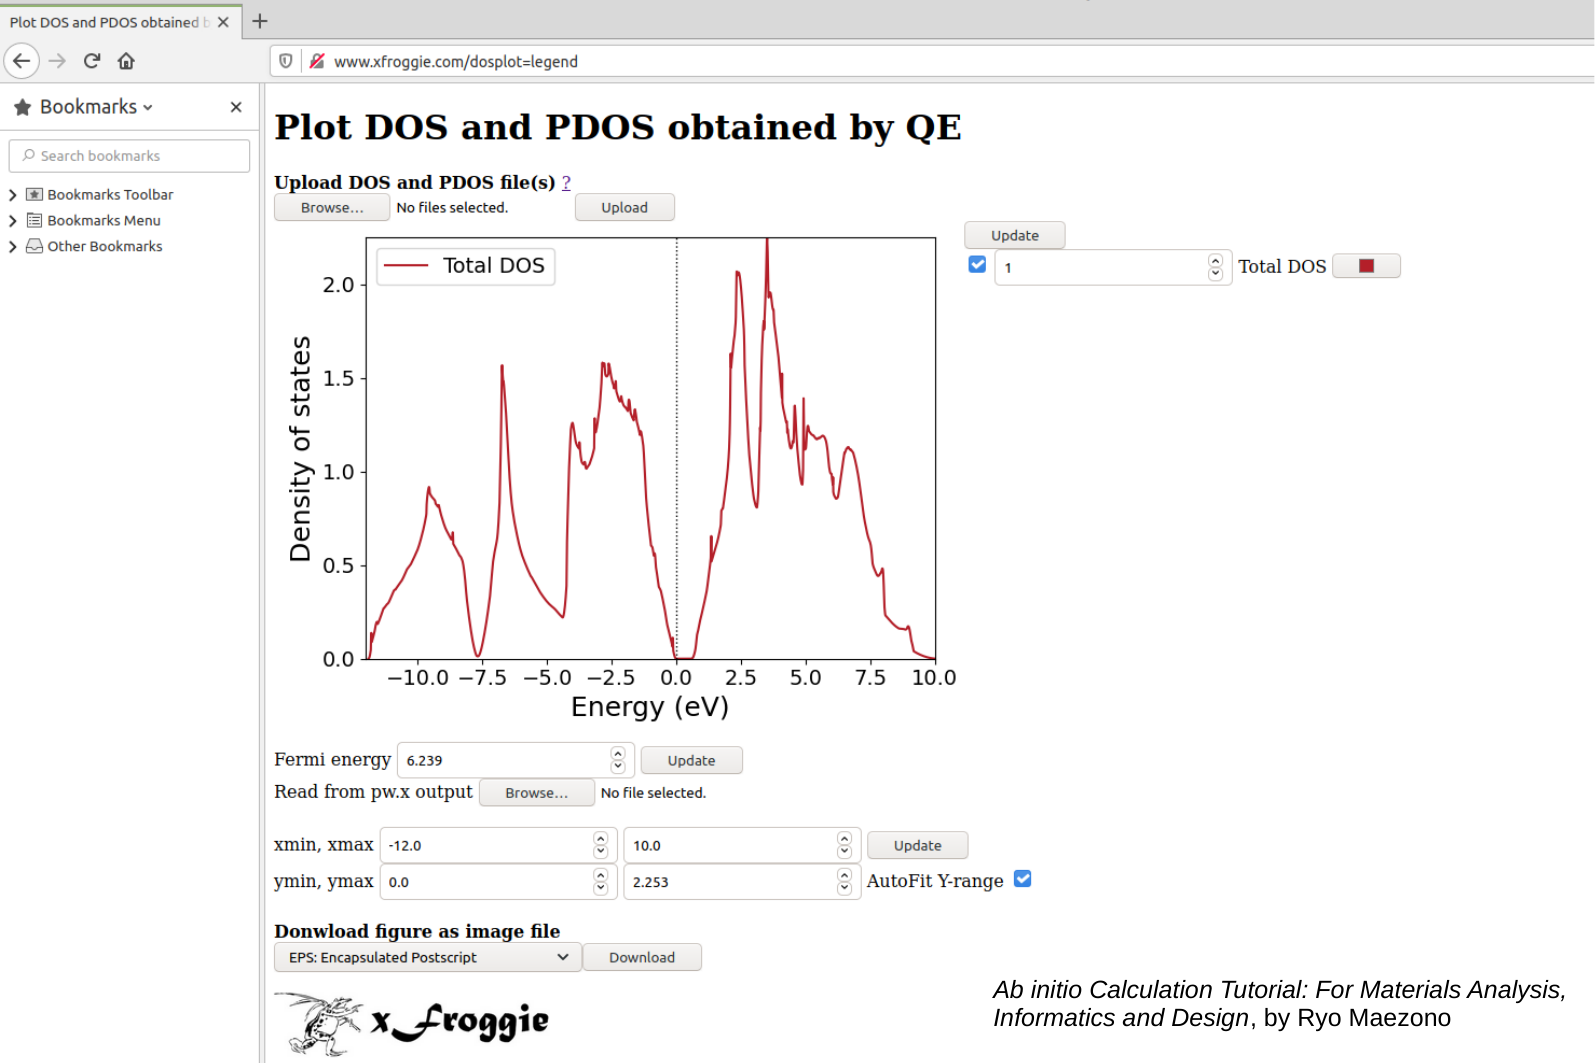

Ab initio Calculation Tutorial: For Materials Analysis, Informatics and Design, by Ryo Maezono